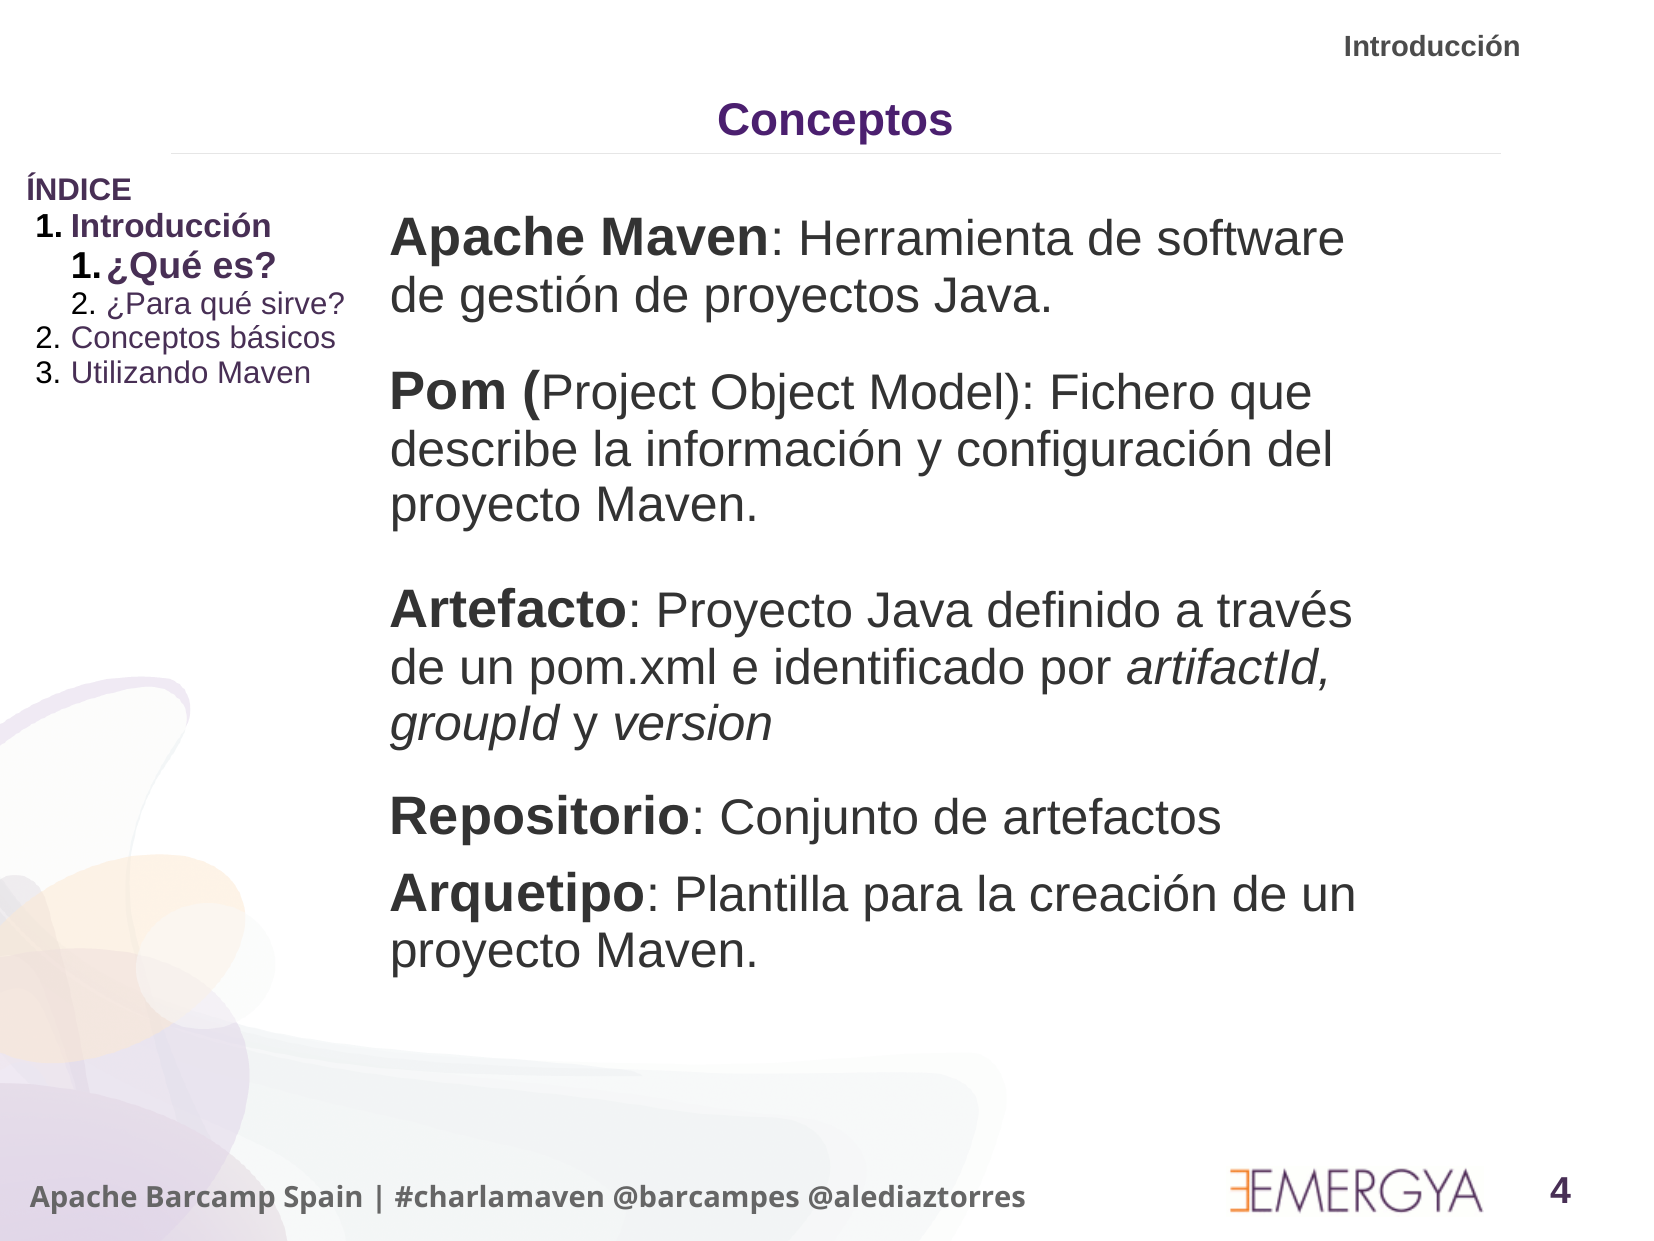

Introducción
Conceptos
ÍNDICE
Introducción
¿Qué es?
¿Para qué sirve?
Conceptos básicos
Utilizando Maven
#
Apache Maven: Herramienta de software de gestión de proyectos Java.
Pom (Project Object Model): Fichero que describe la información y configuración del proyecto Maven.
Artefacto: Proyecto Java definido a través de un pom.xml e identificado por artifactId, groupId y version
Repositorio: Conjunto de artefactos
Arquetipo: Plantilla para la creación de un proyecto Maven.